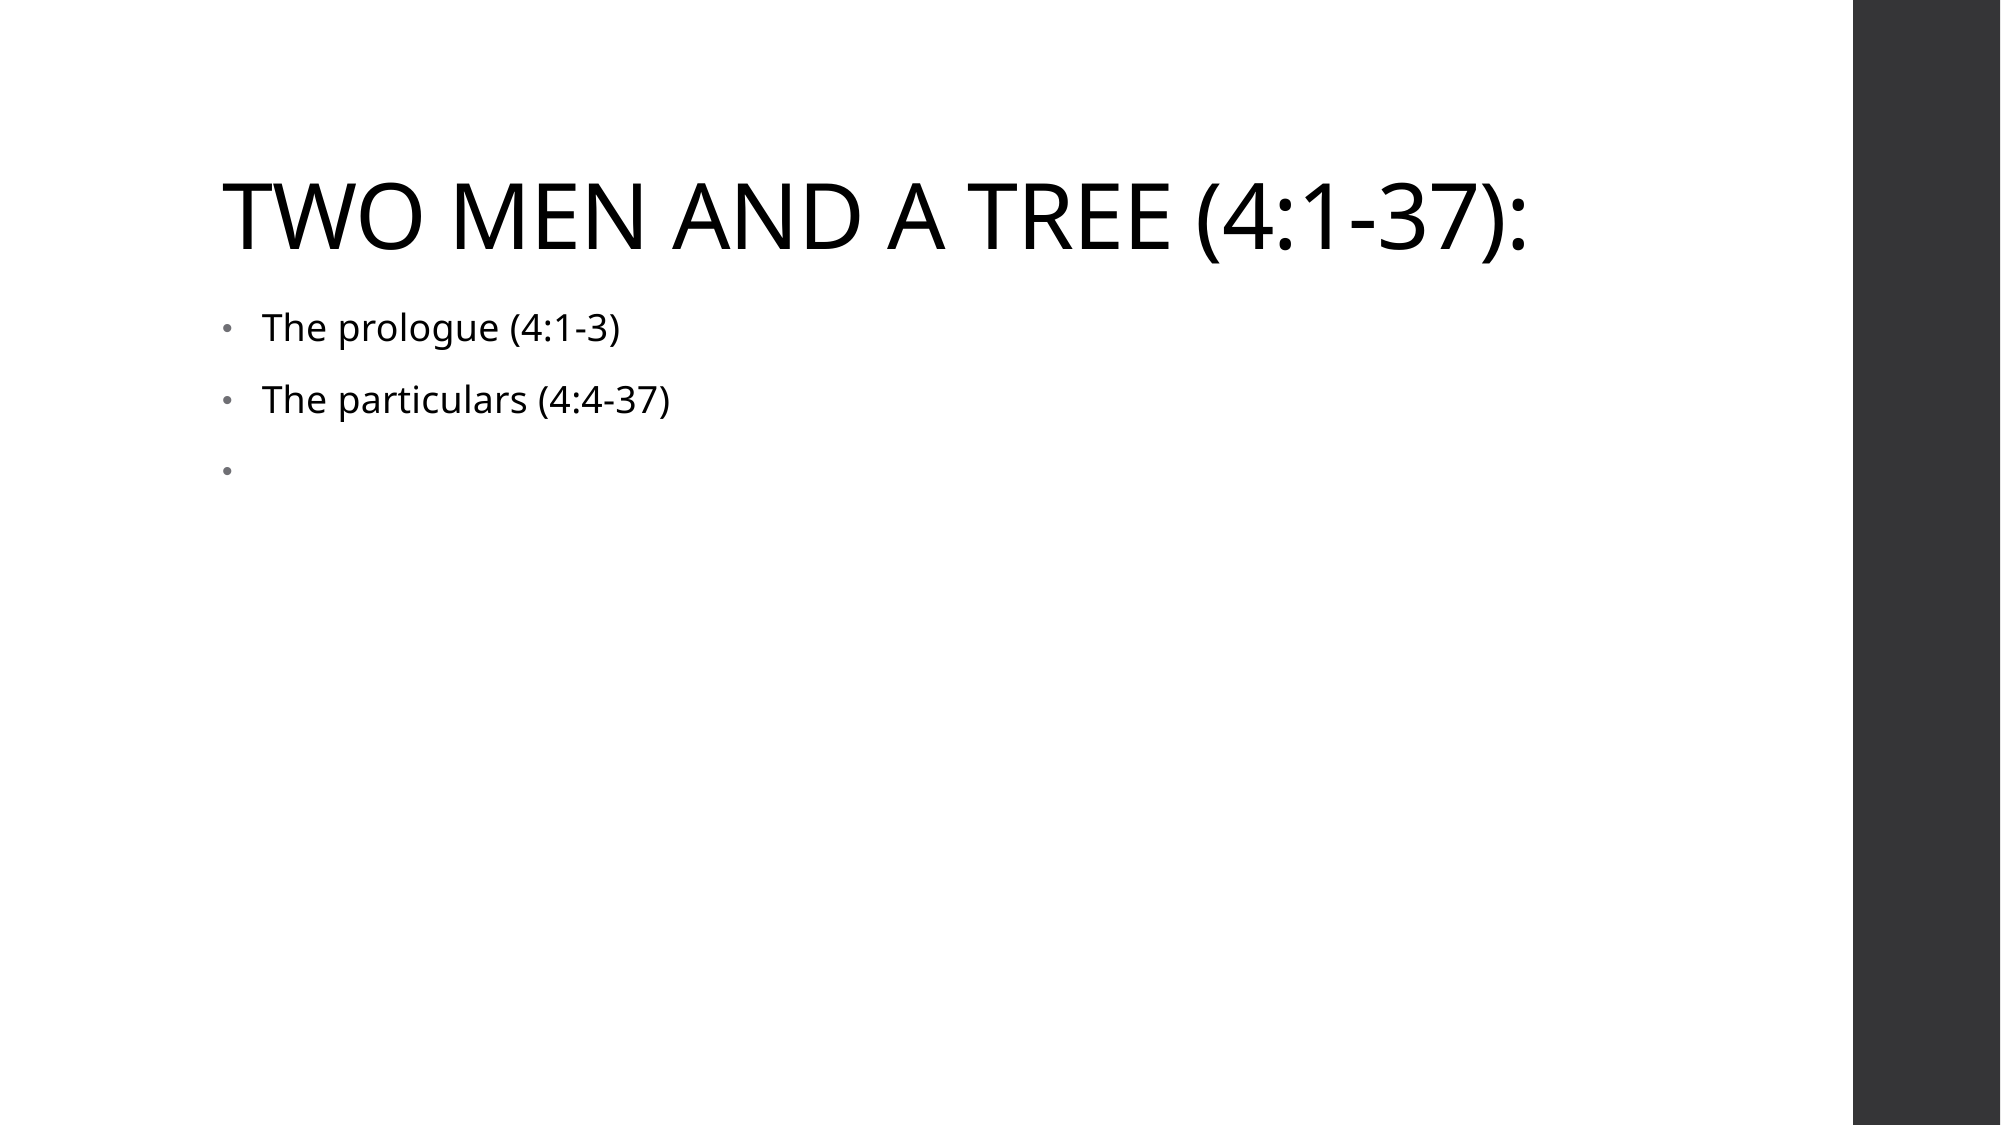

# TWO MEN AND A TREE (4:1-37):
 The prologue (4:1-3)
 The particulars (4:4-37)